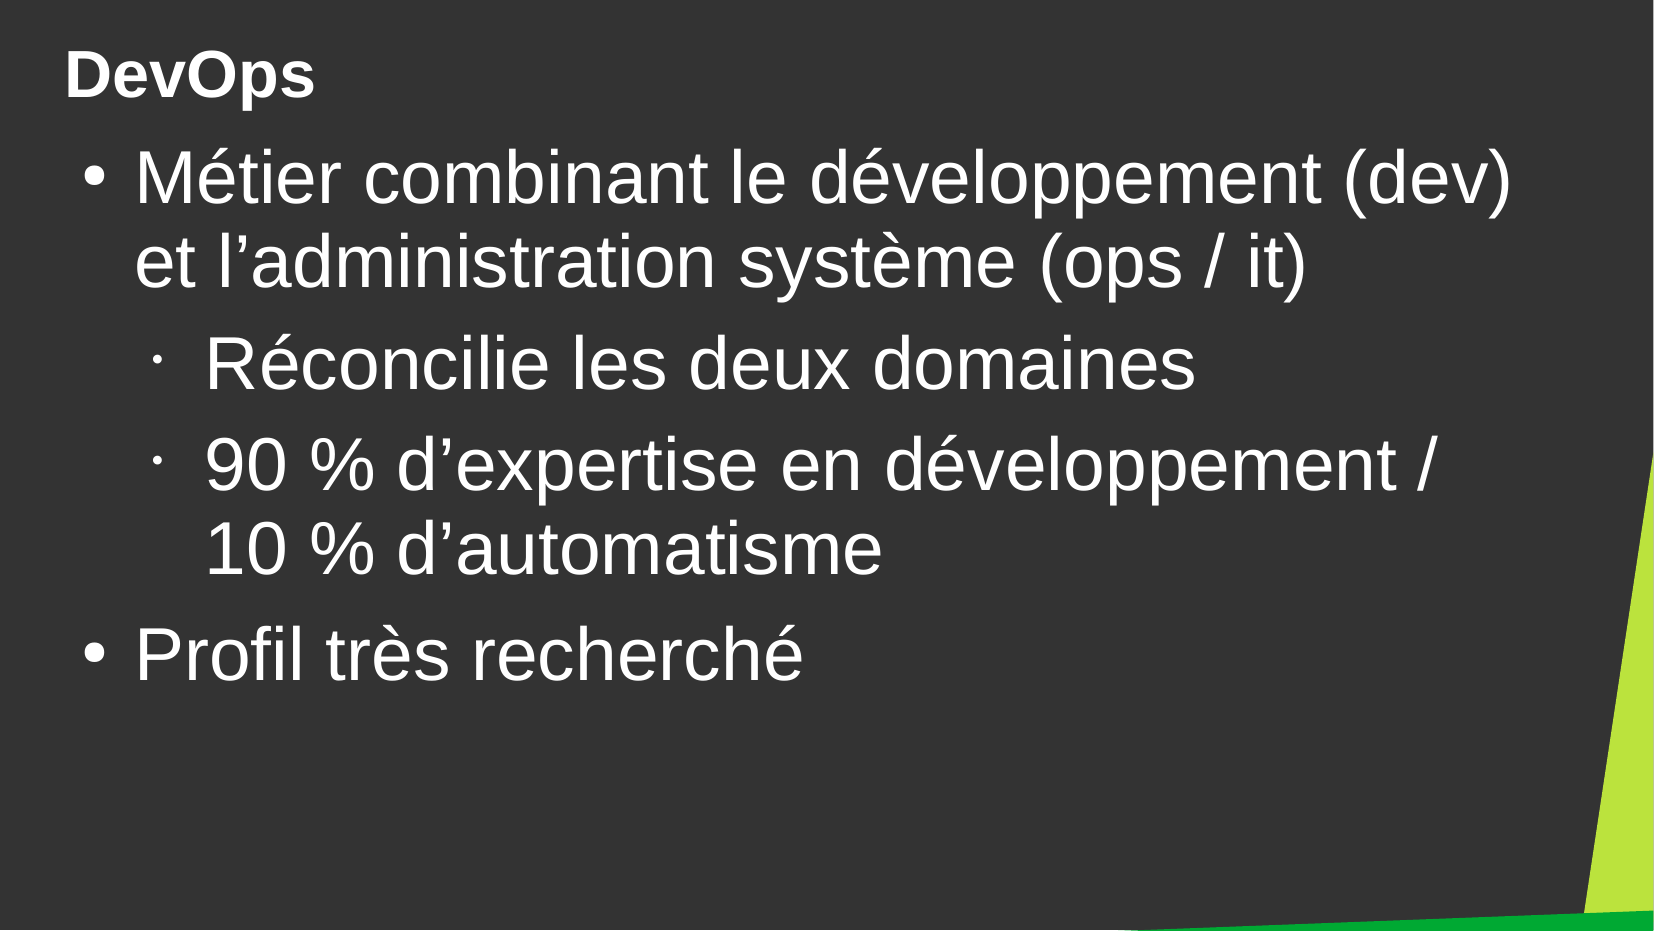

# DevOps
Métier combinant le développement (dev) et l’administration système (ops / it)
Réconcilie les deux domaines
90 % d’expertise en développement / 10 % d’automatisme
Profil très recherché